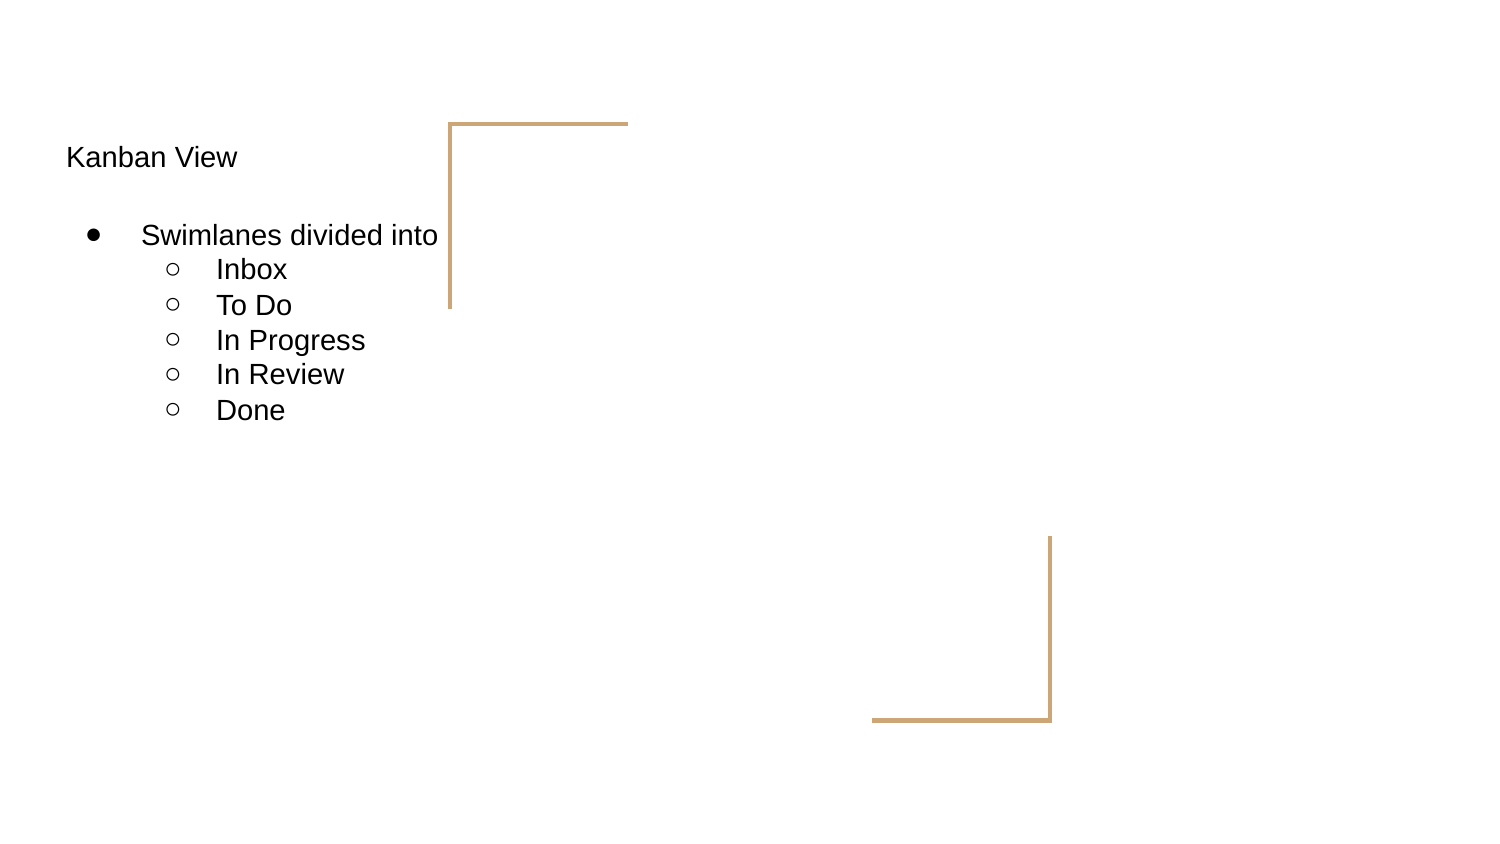

# Kanban View
Swimlanes divided into
Inbox
To Do
In Progress
In Review
Done